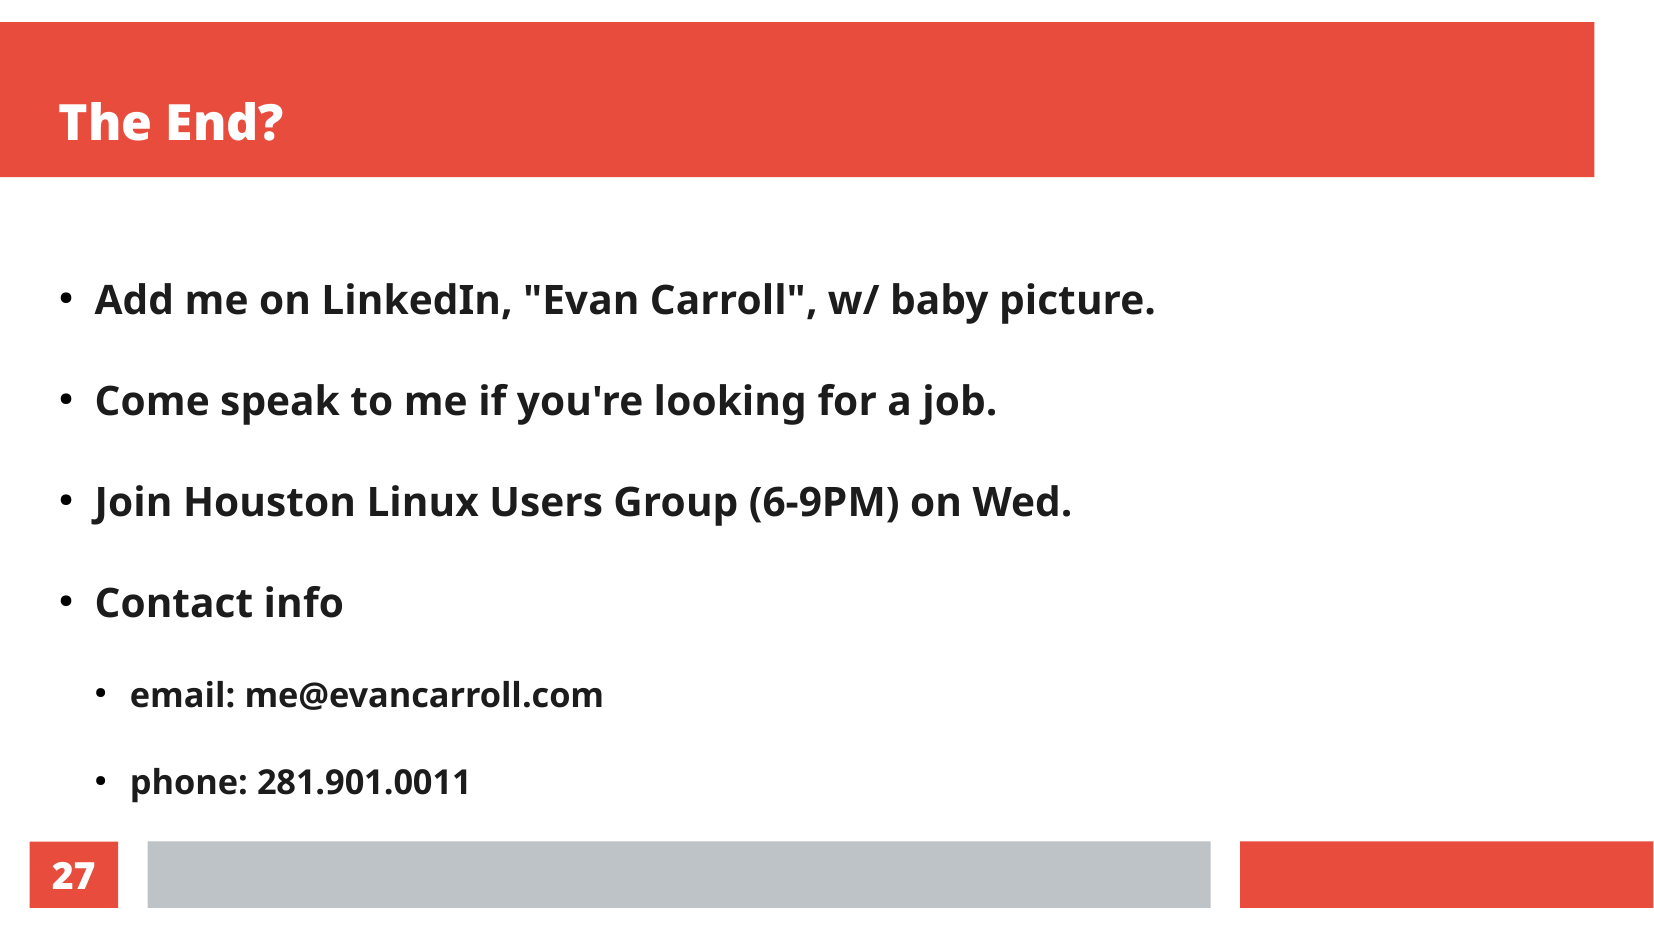

# The End?
Add me on LinkedIn, "Evan Carroll", w/ baby picture.
Come speak to me if you're looking for a job.
Join Houston Linux Users Group (6-9PM) on Wed.
Contact info
email: me@evancarroll.com
phone: 281.901.0011
27